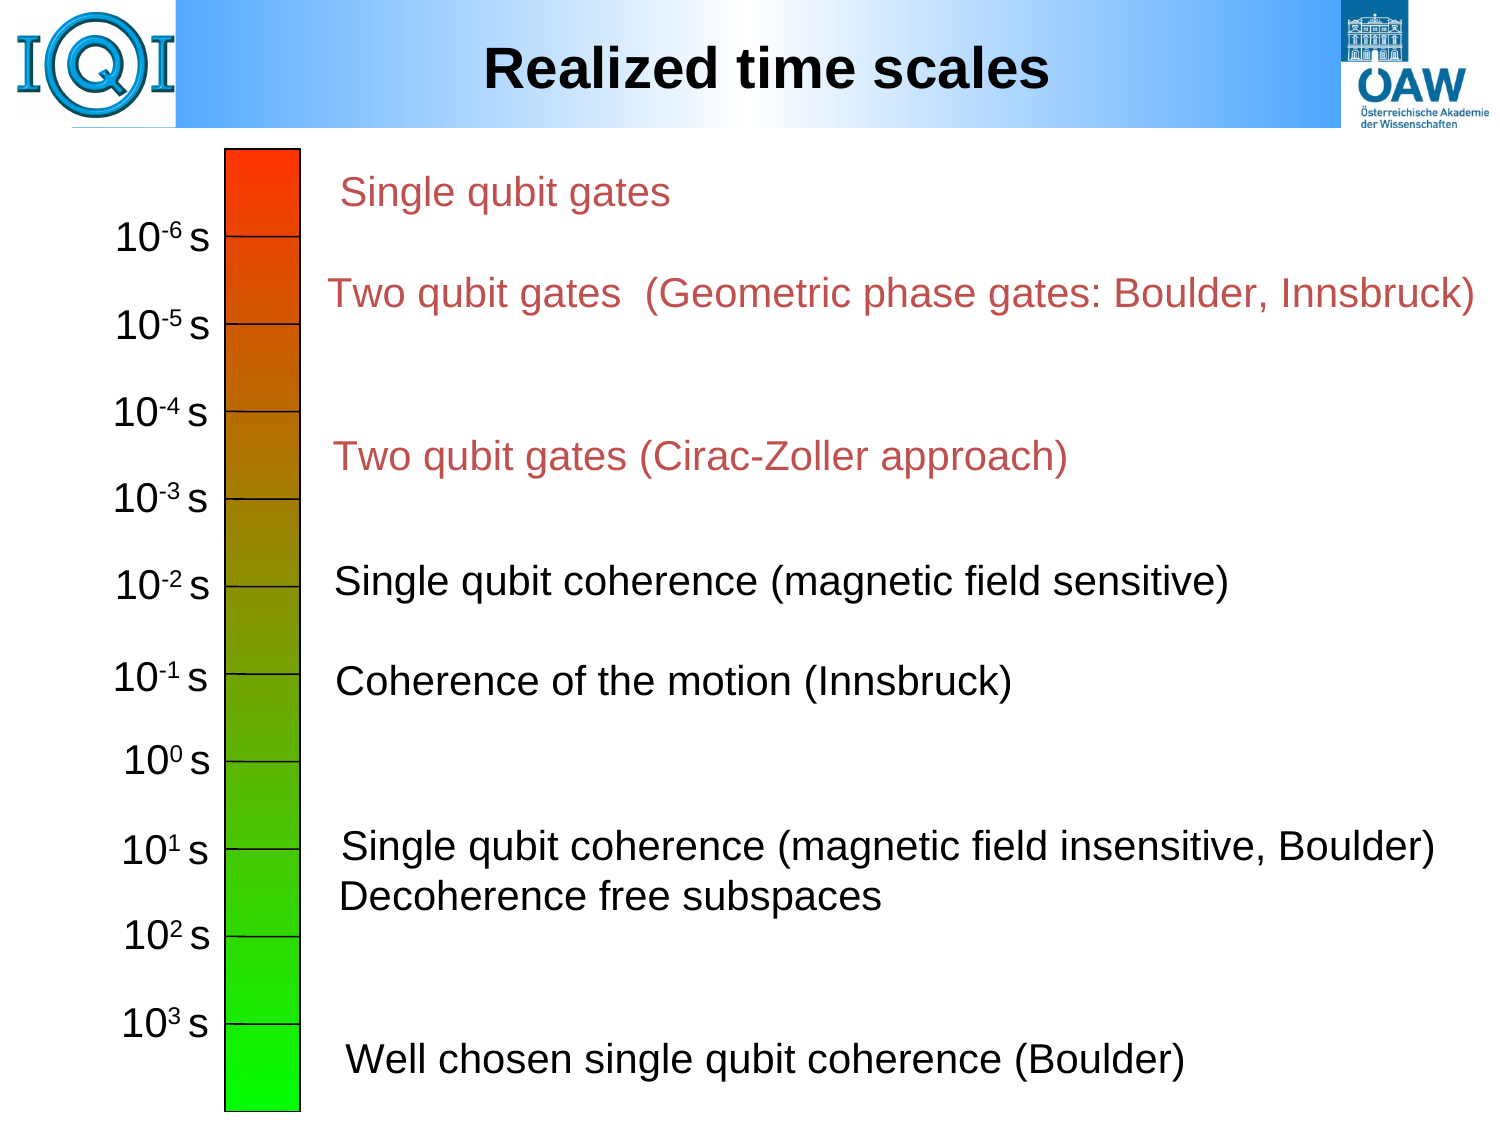

Realized time scales
Single qubit gates
10-6 s
Two qubit gates (Geometric phase gates: Boulder, Innsbruck)	‏
10-5 s
10-4 s
Two qubit gates (Cirac-Zoller approach)‏
10-3 s
Single qubit coherence (magnetic field sensitive)‏
10-2 s
10-1 s
Coherence of the motion (Innsbruck)‏
100 s
Single qubit coherence (magnetic field insensitive, Boulder)‏
101 s
Decoherence free subspaces
102 s
103 s
Well chosen single qubit coherence (Boulder)‏